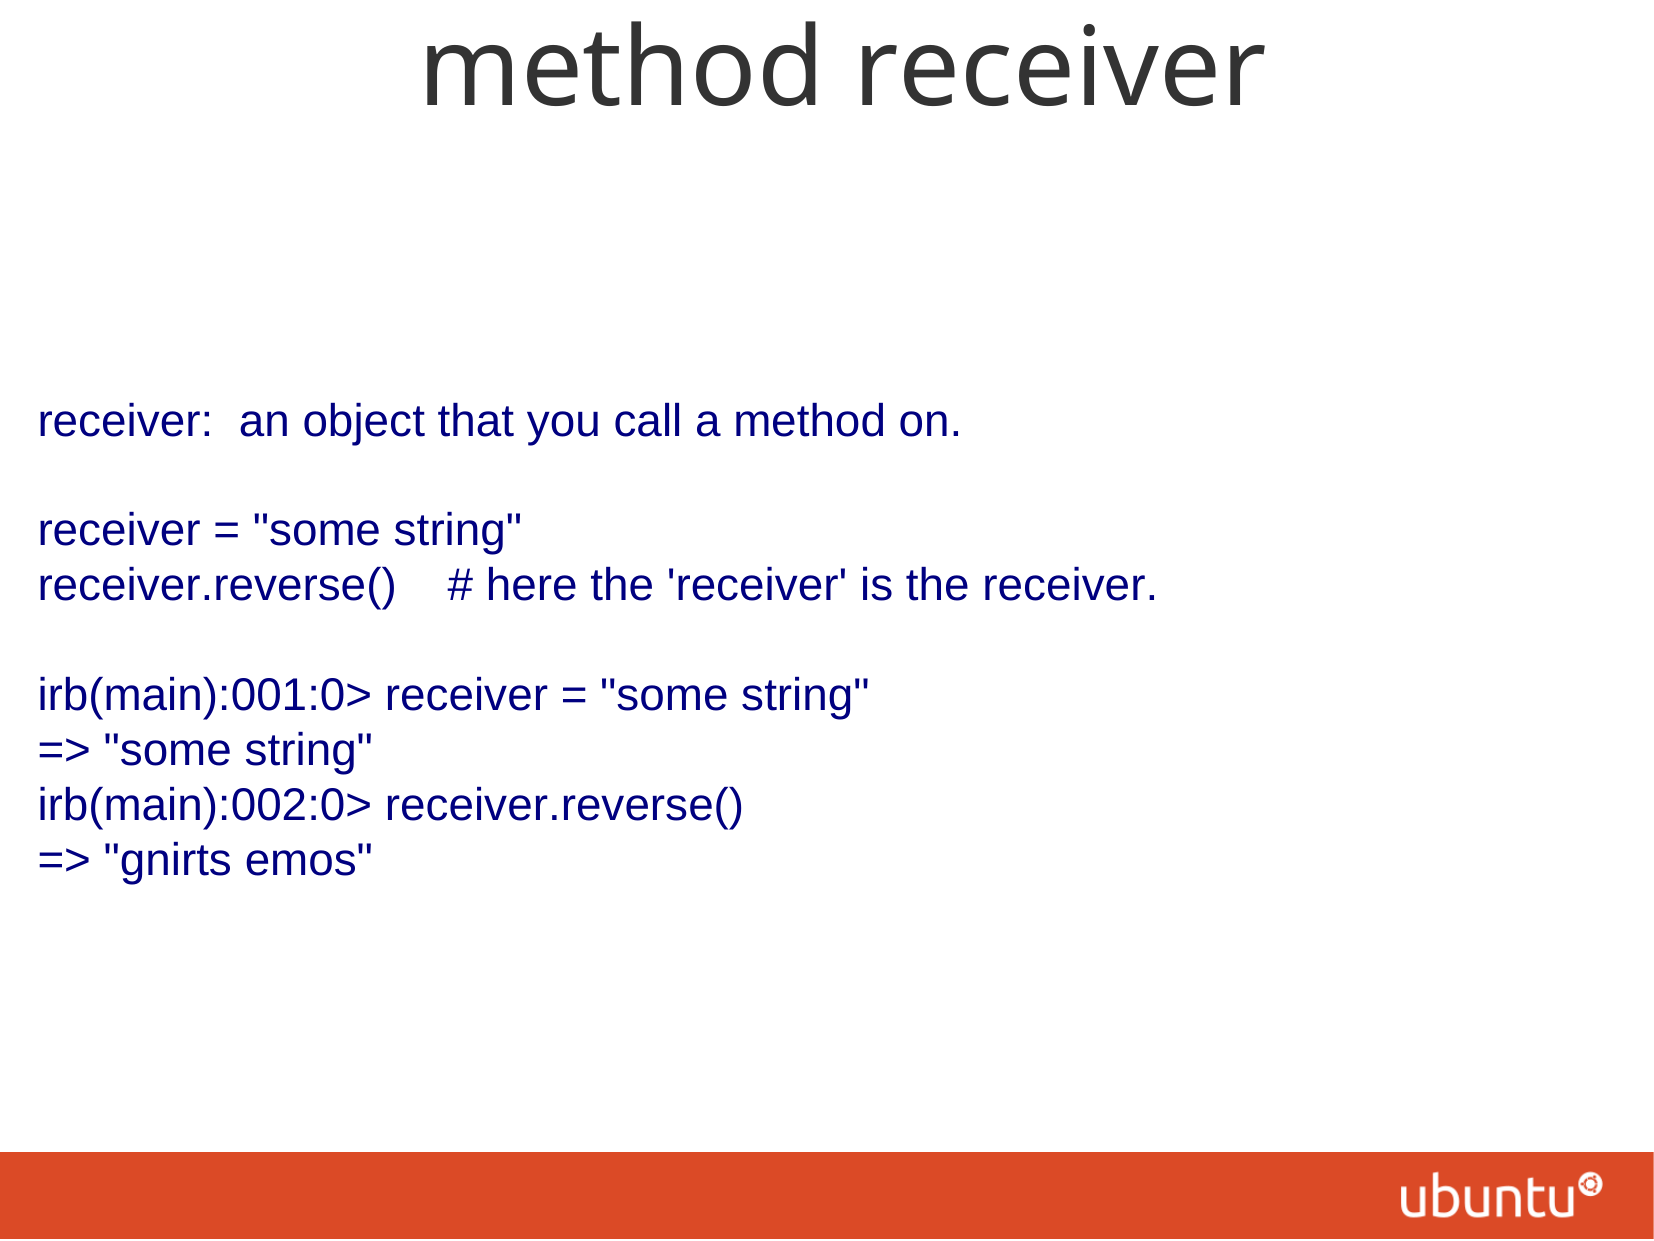

# method receiver
receiver: an object that you call a method on.
receiver = "some string"
receiver.reverse() # here the 'receiver' is the receiver.
irb(main):001:0> receiver = "some string"
=> "some string"
irb(main):002:0> receiver.reverse()
=> "gnirts emos"